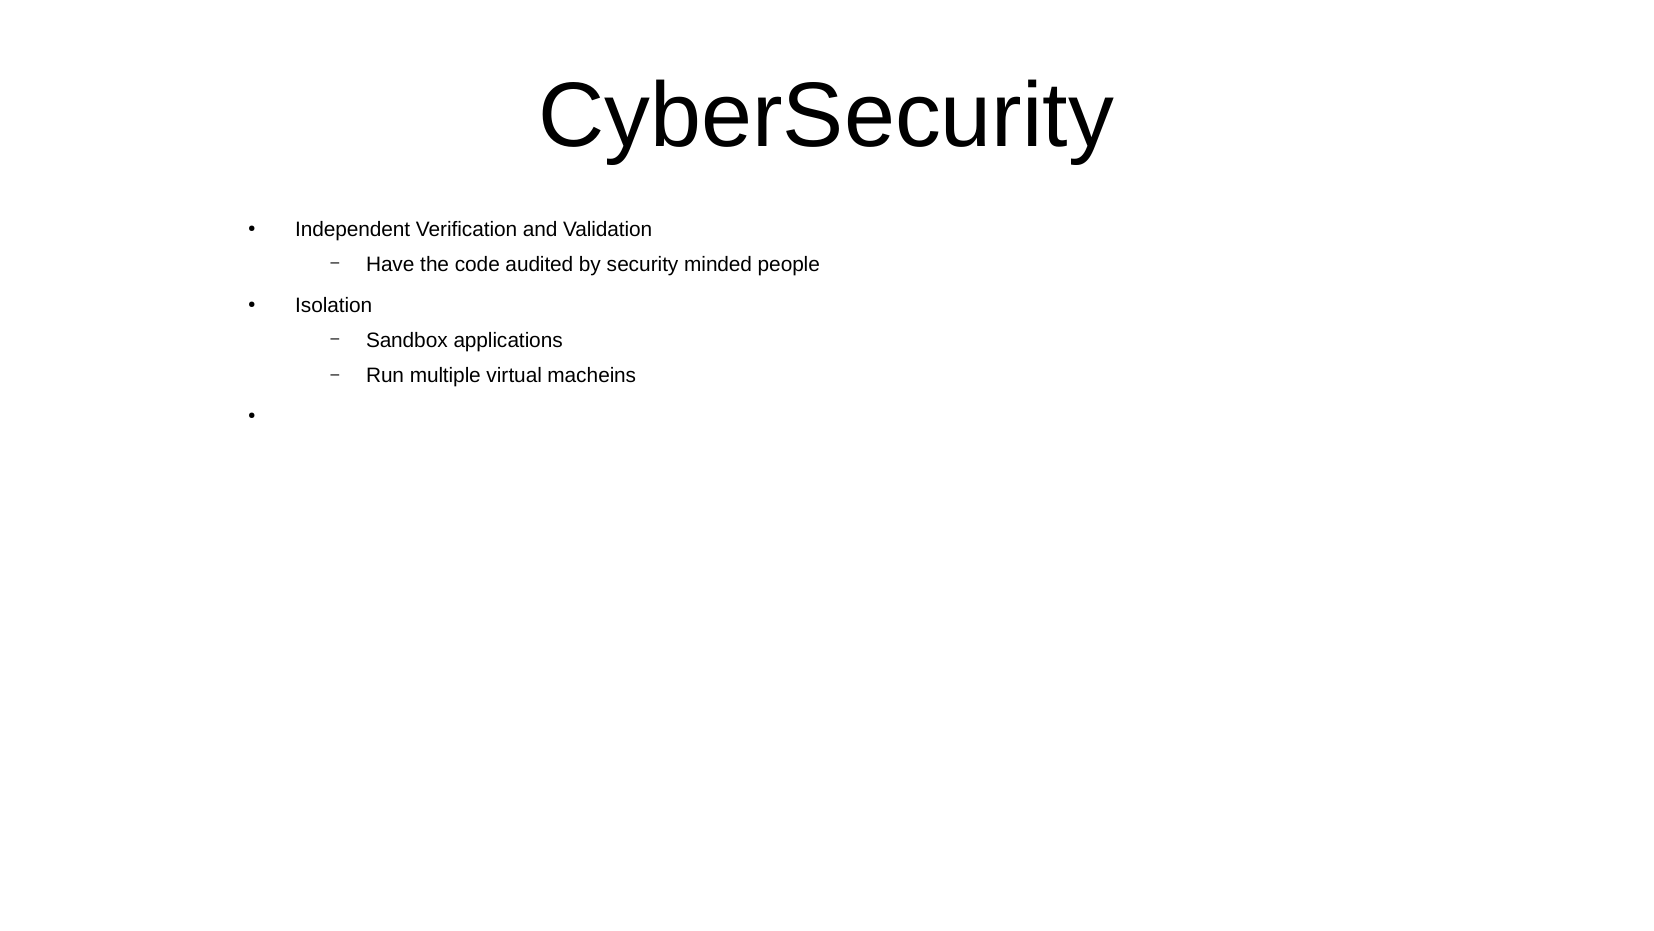

# CyberSecurity
Independent Verification and Validation
Have the code audited by security minded people
Isolation
Sandbox applications
Run multiple virtual macheins